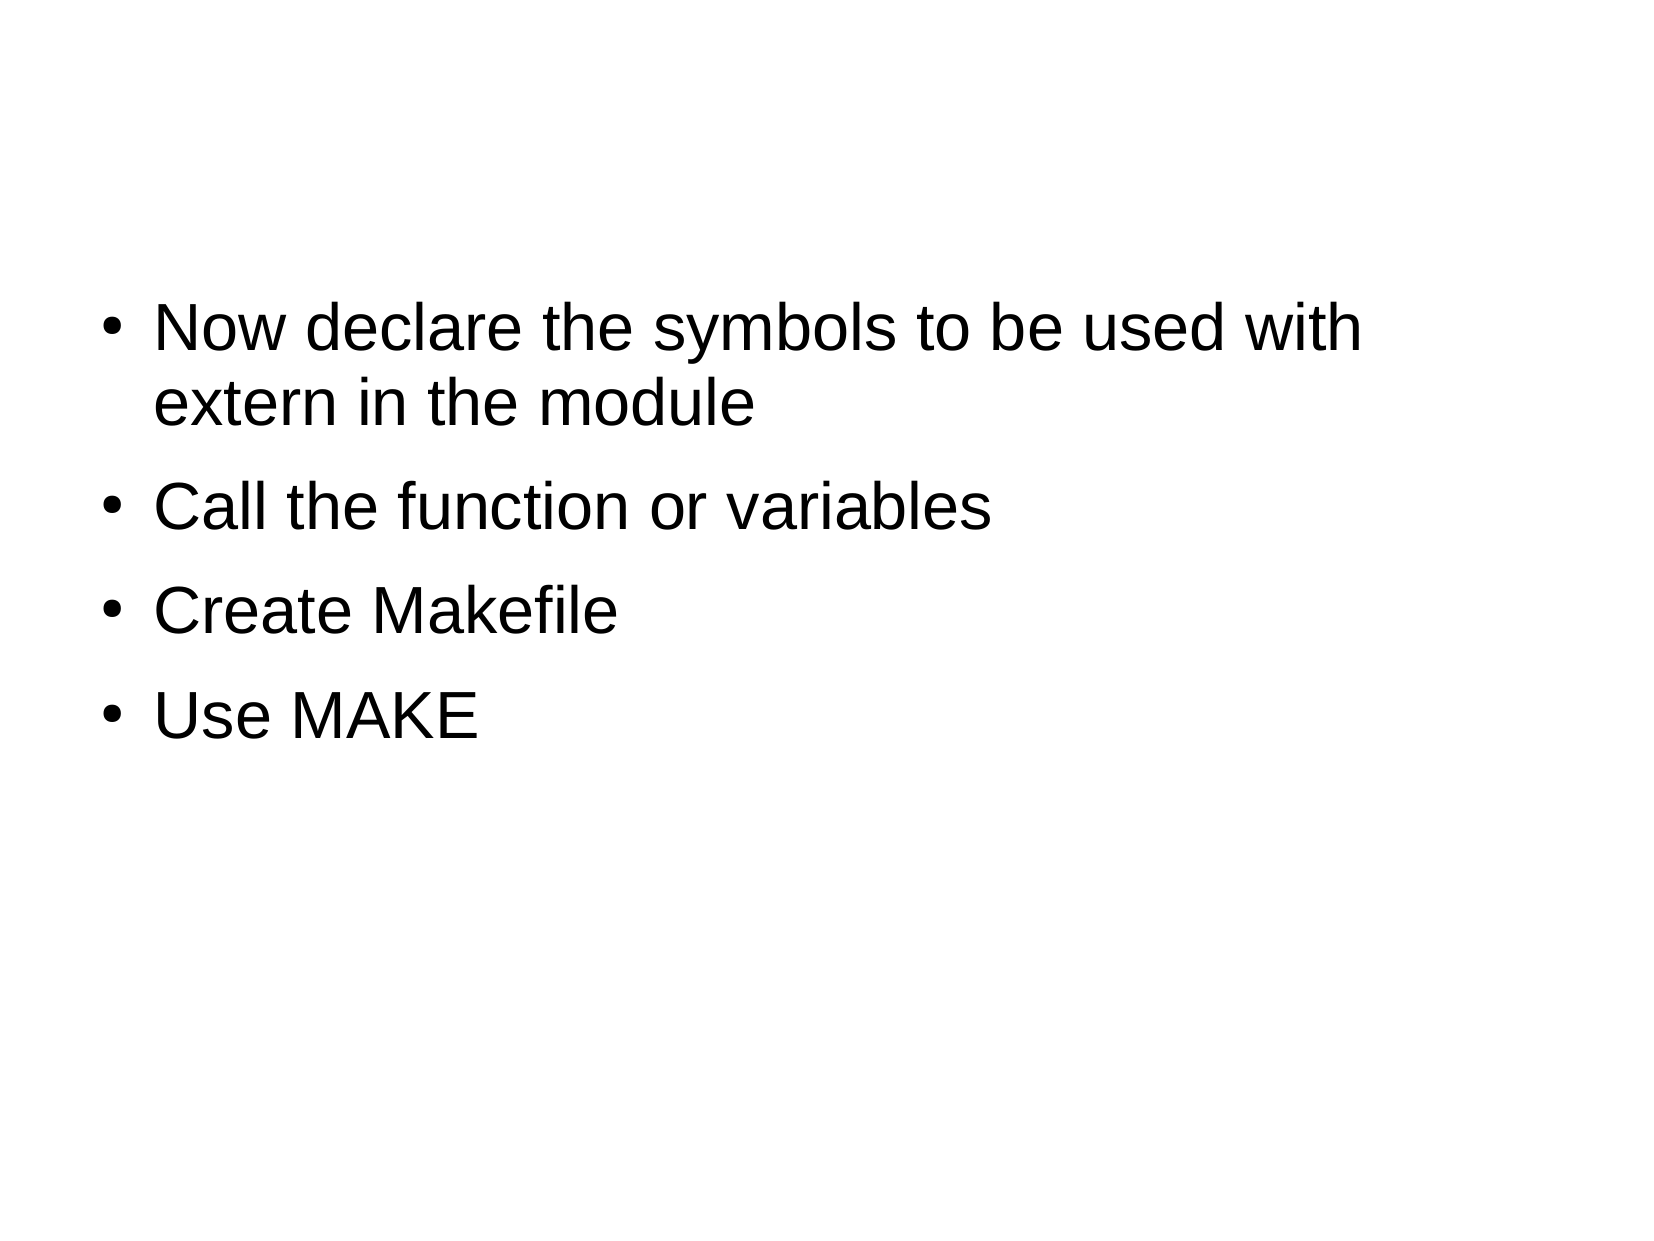

# Now declare the symbols to be used with extern in the module
Call the function or variables
Create Makefile
Use MAKE